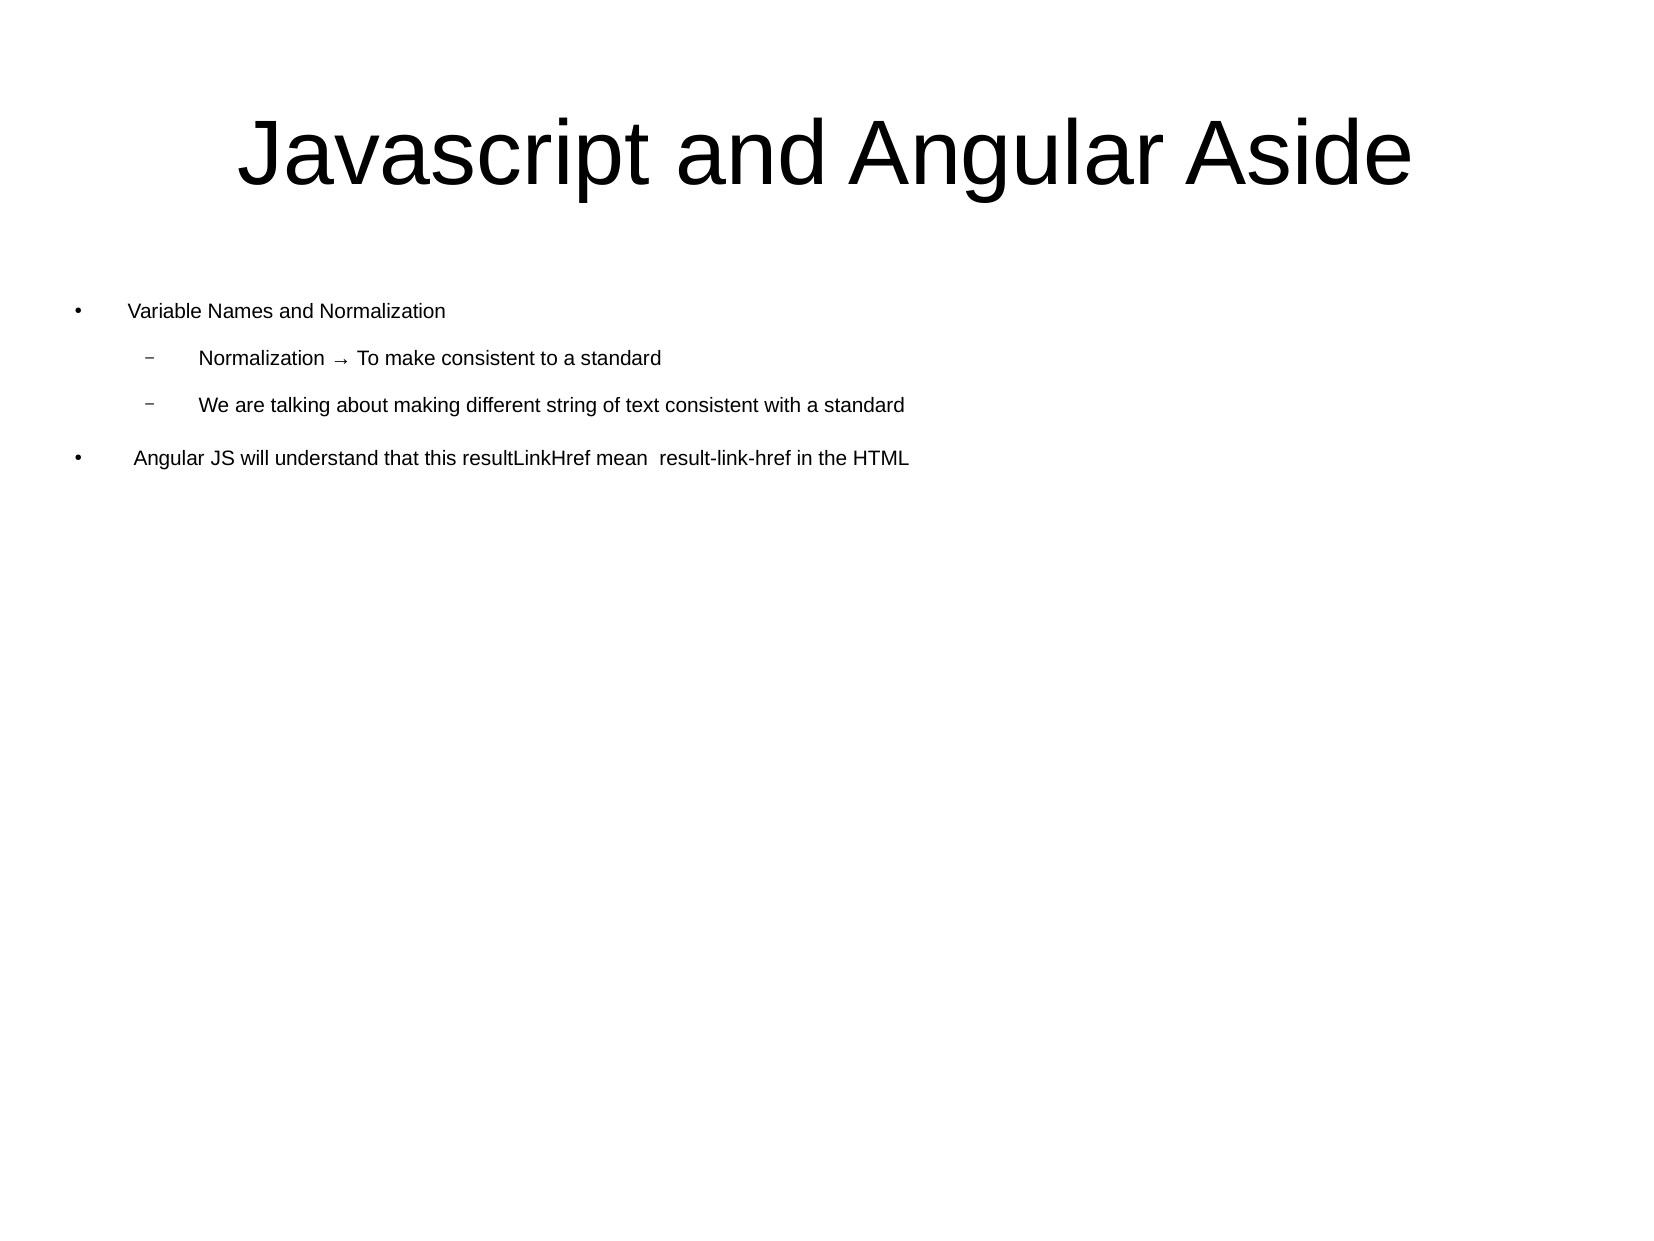

# Javascript and Angular Aside
Variable Names and Normalization
Normalization → To make consistent to a standard
We are talking about making different string of text consistent with a standard
 Angular JS will understand that this resultLinkHref mean result-link-href in the HTML